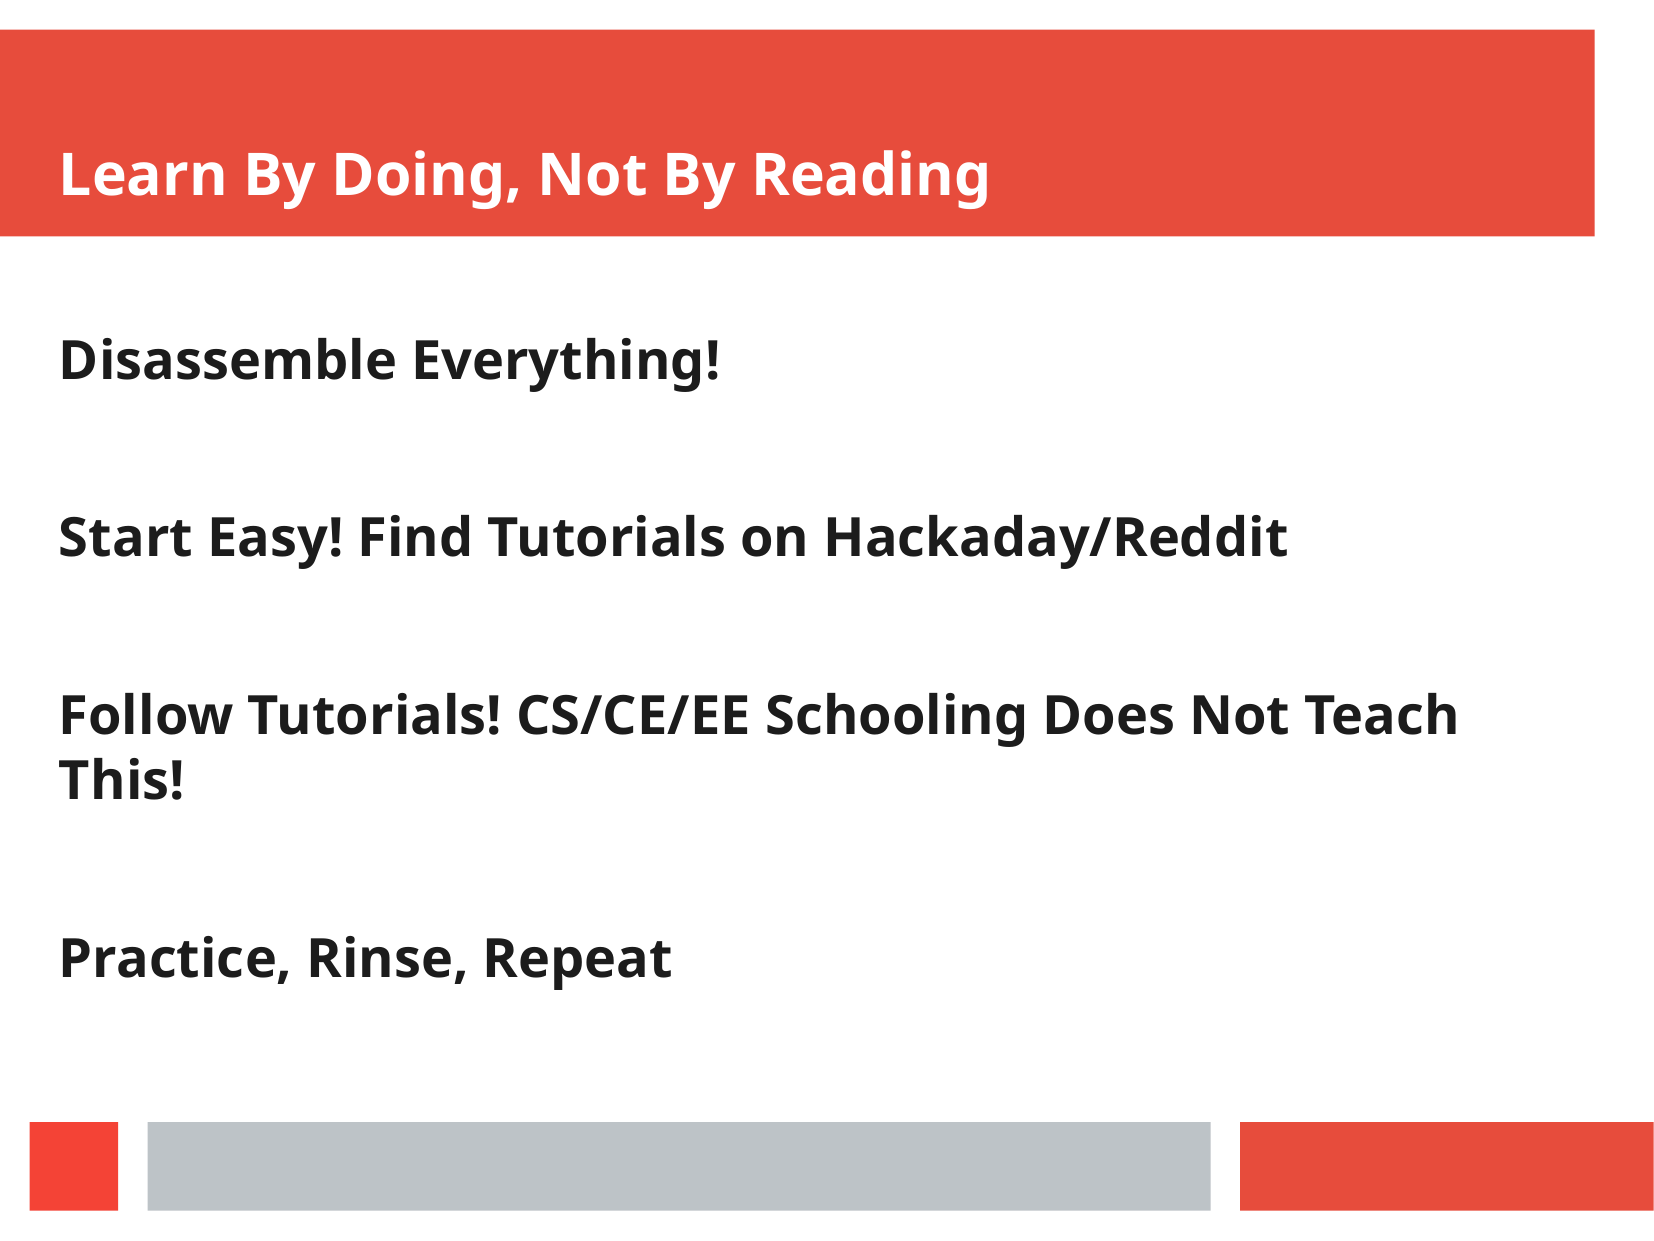

# Learn By Doing, Not By Reading
Disassemble Everything!
Start Easy! Find Tutorials on Hackaday/Reddit
Follow Tutorials! CS/CE/EE Schooling Does Not Teach This!
Practice, Rinse, Repeat